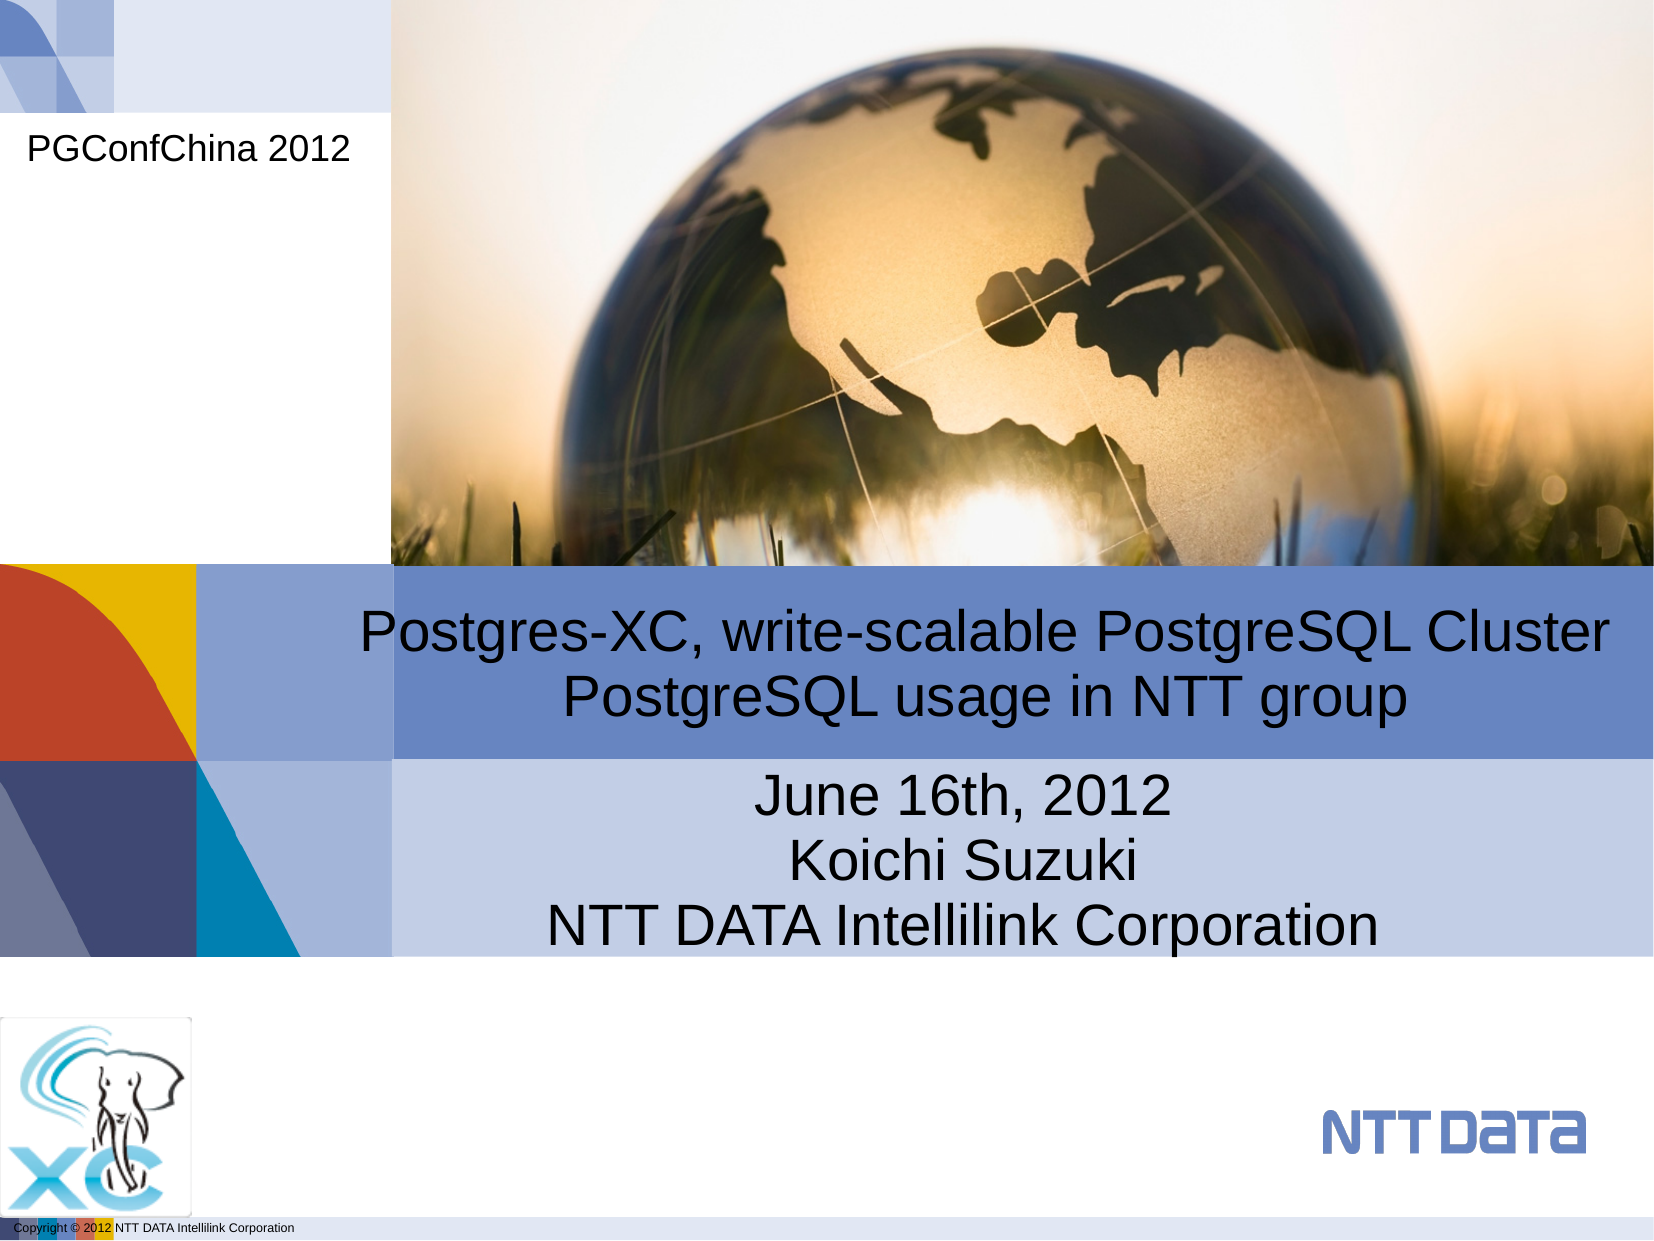

PGConfChina 2012
# Postgres-XC, write-scalable PostgreSQL Cluster PostgreSQL usage in NTT group
June 16th, 2012
Koichi Suzuki
NTT DATA Intellilink Corporation